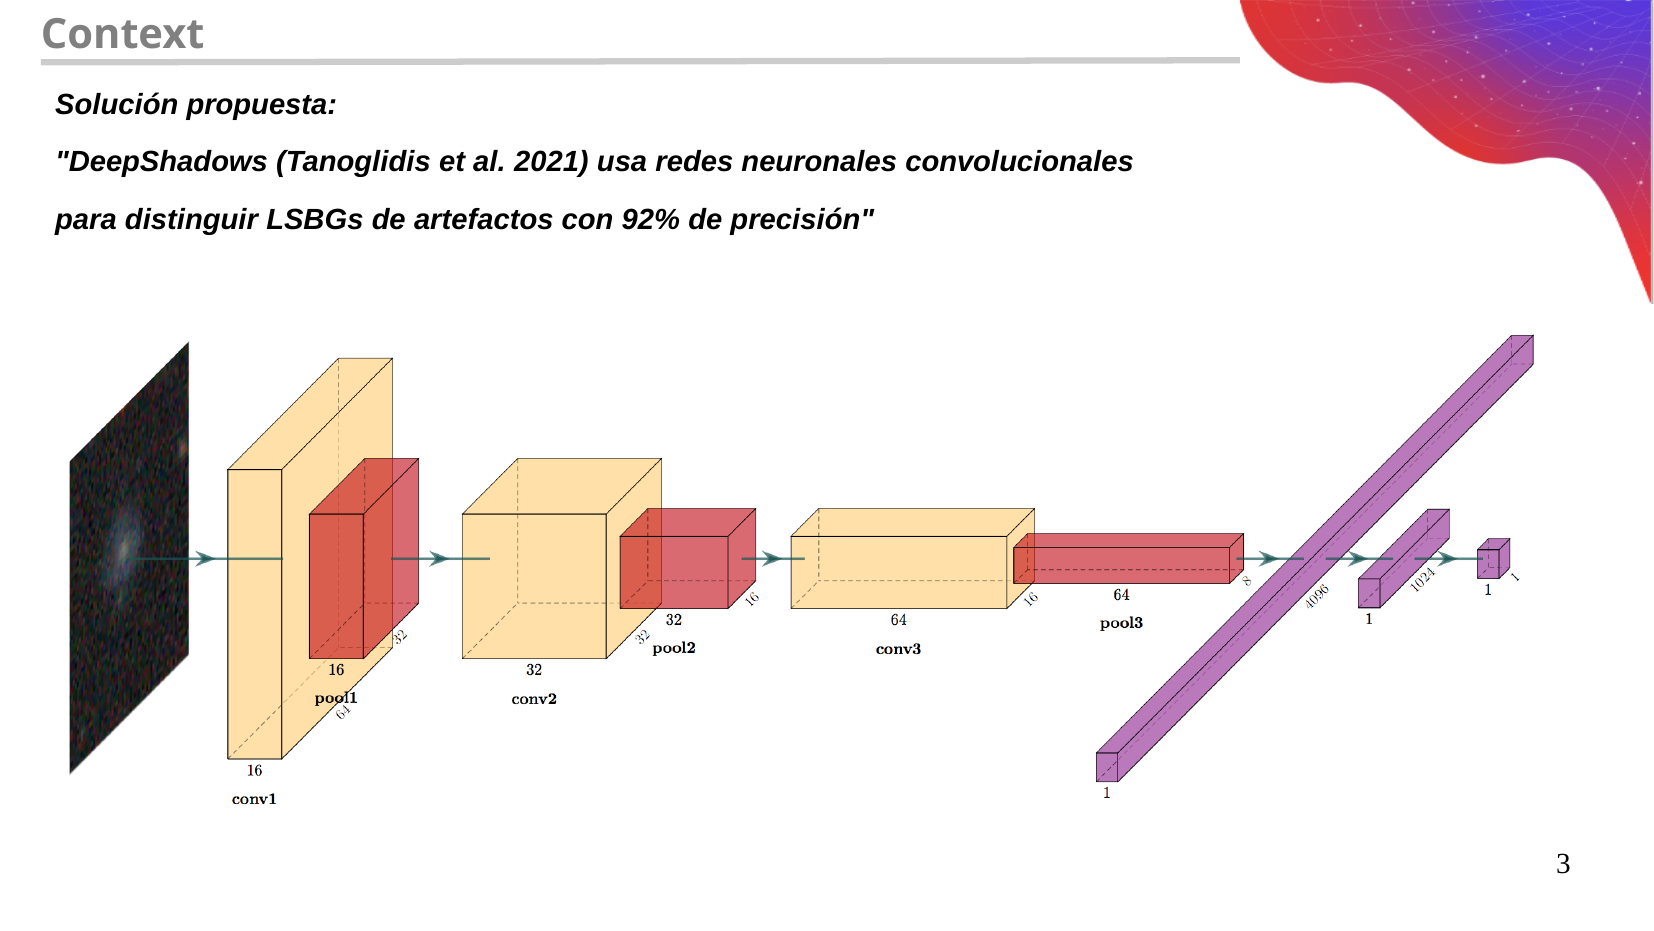

Context
Solución propuesta:
"DeepShadows (Tanoglidis et al. 2021) usa redes neuronales convolucionales
para distinguir LSBGs de artefactos con 92% de precisión"
3